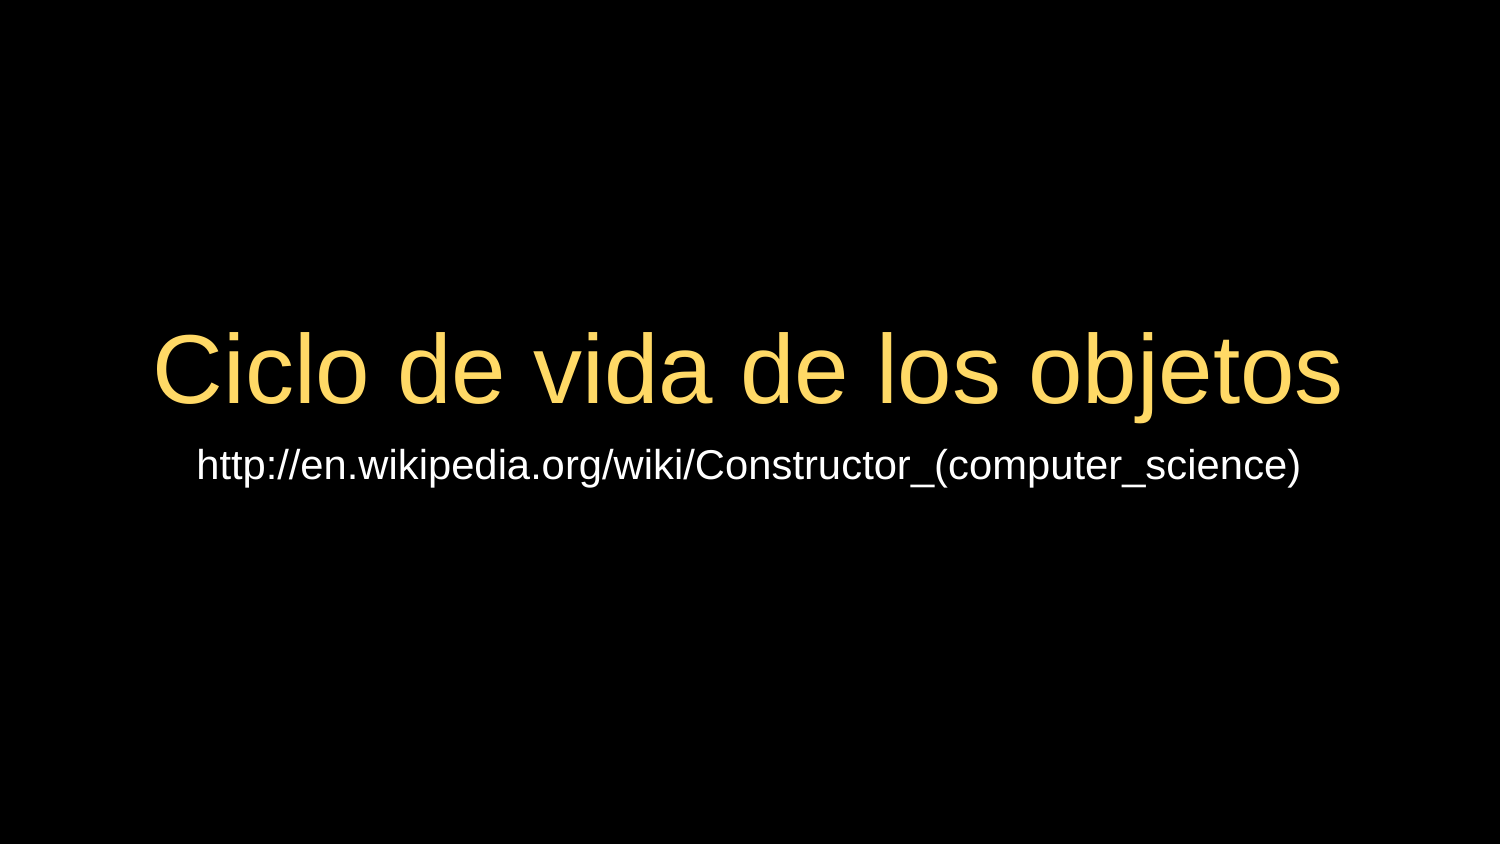

# Ciclo de vida de los objetos
http://en.wikipedia.org/wiki/Constructor_(computer_science)